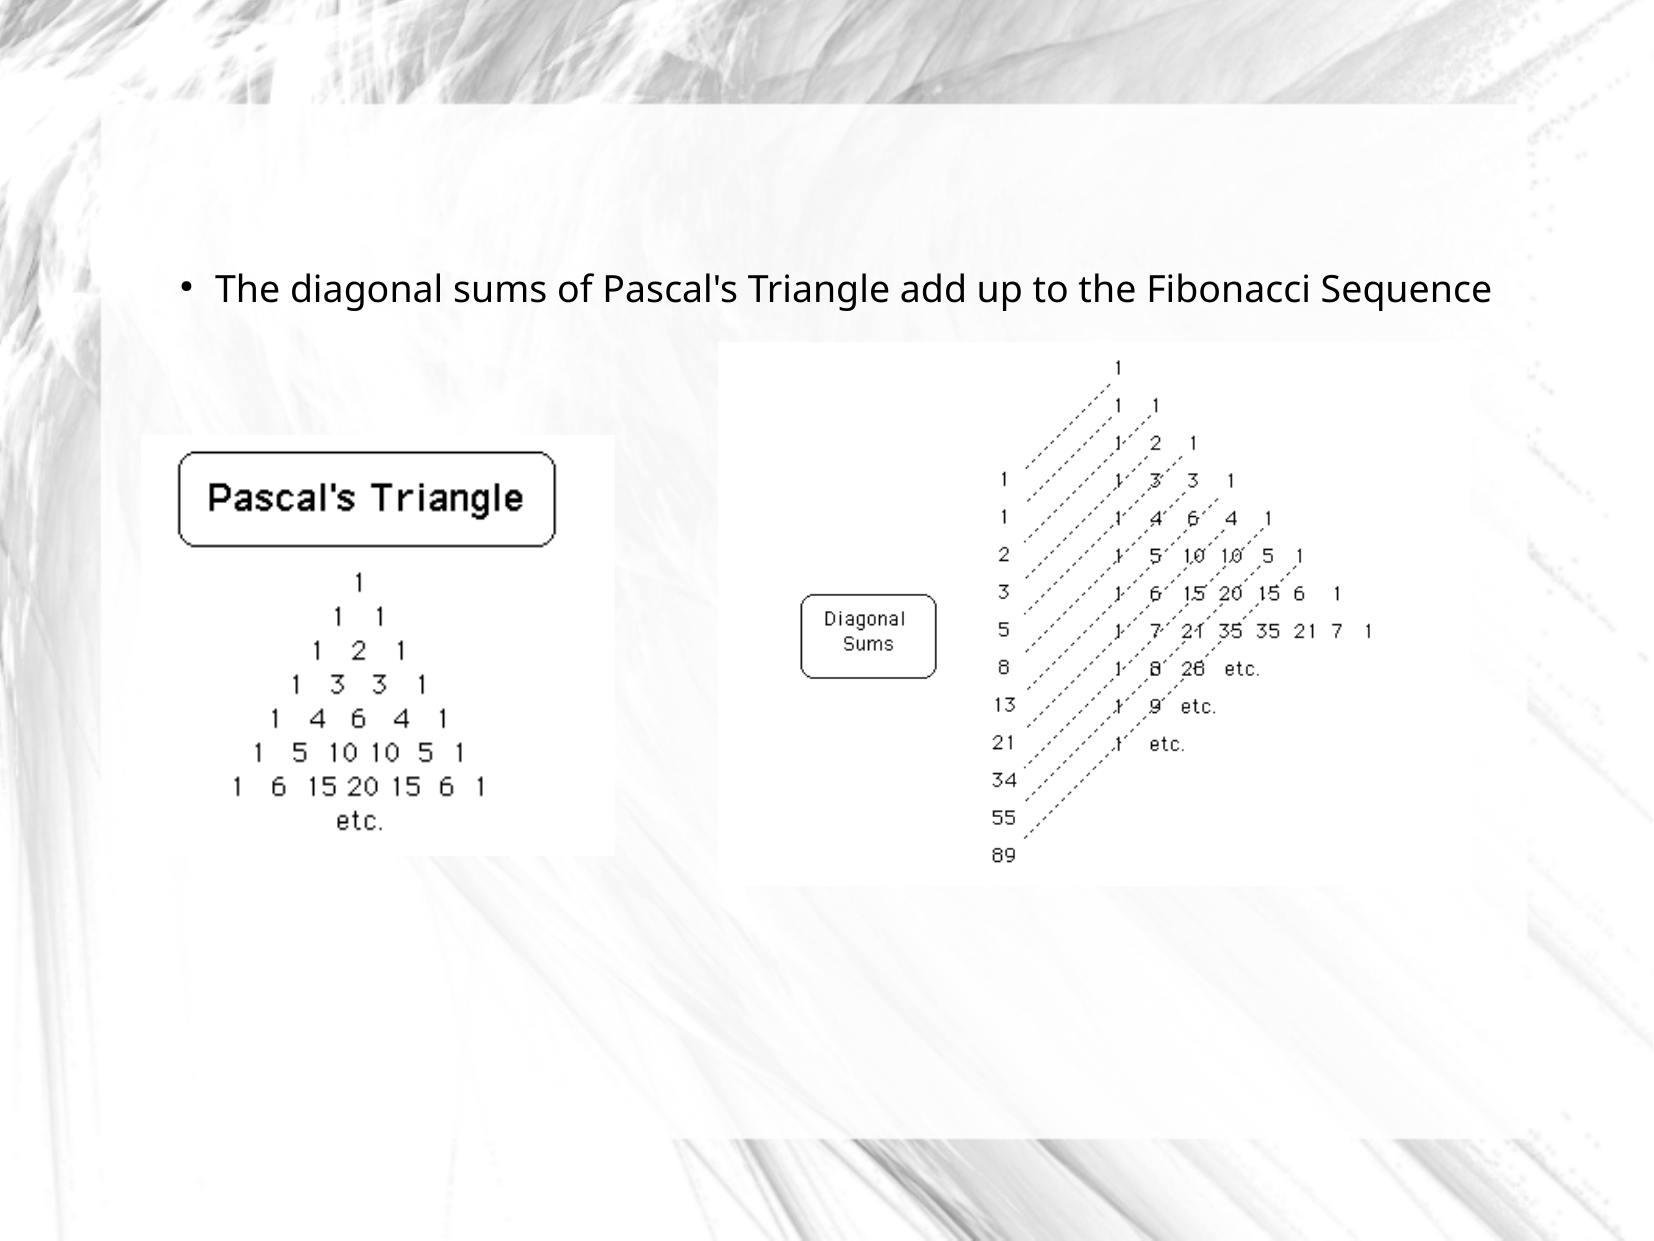

The diagonal sums of Pascal's Triangle add up to the Fibonacci Sequence